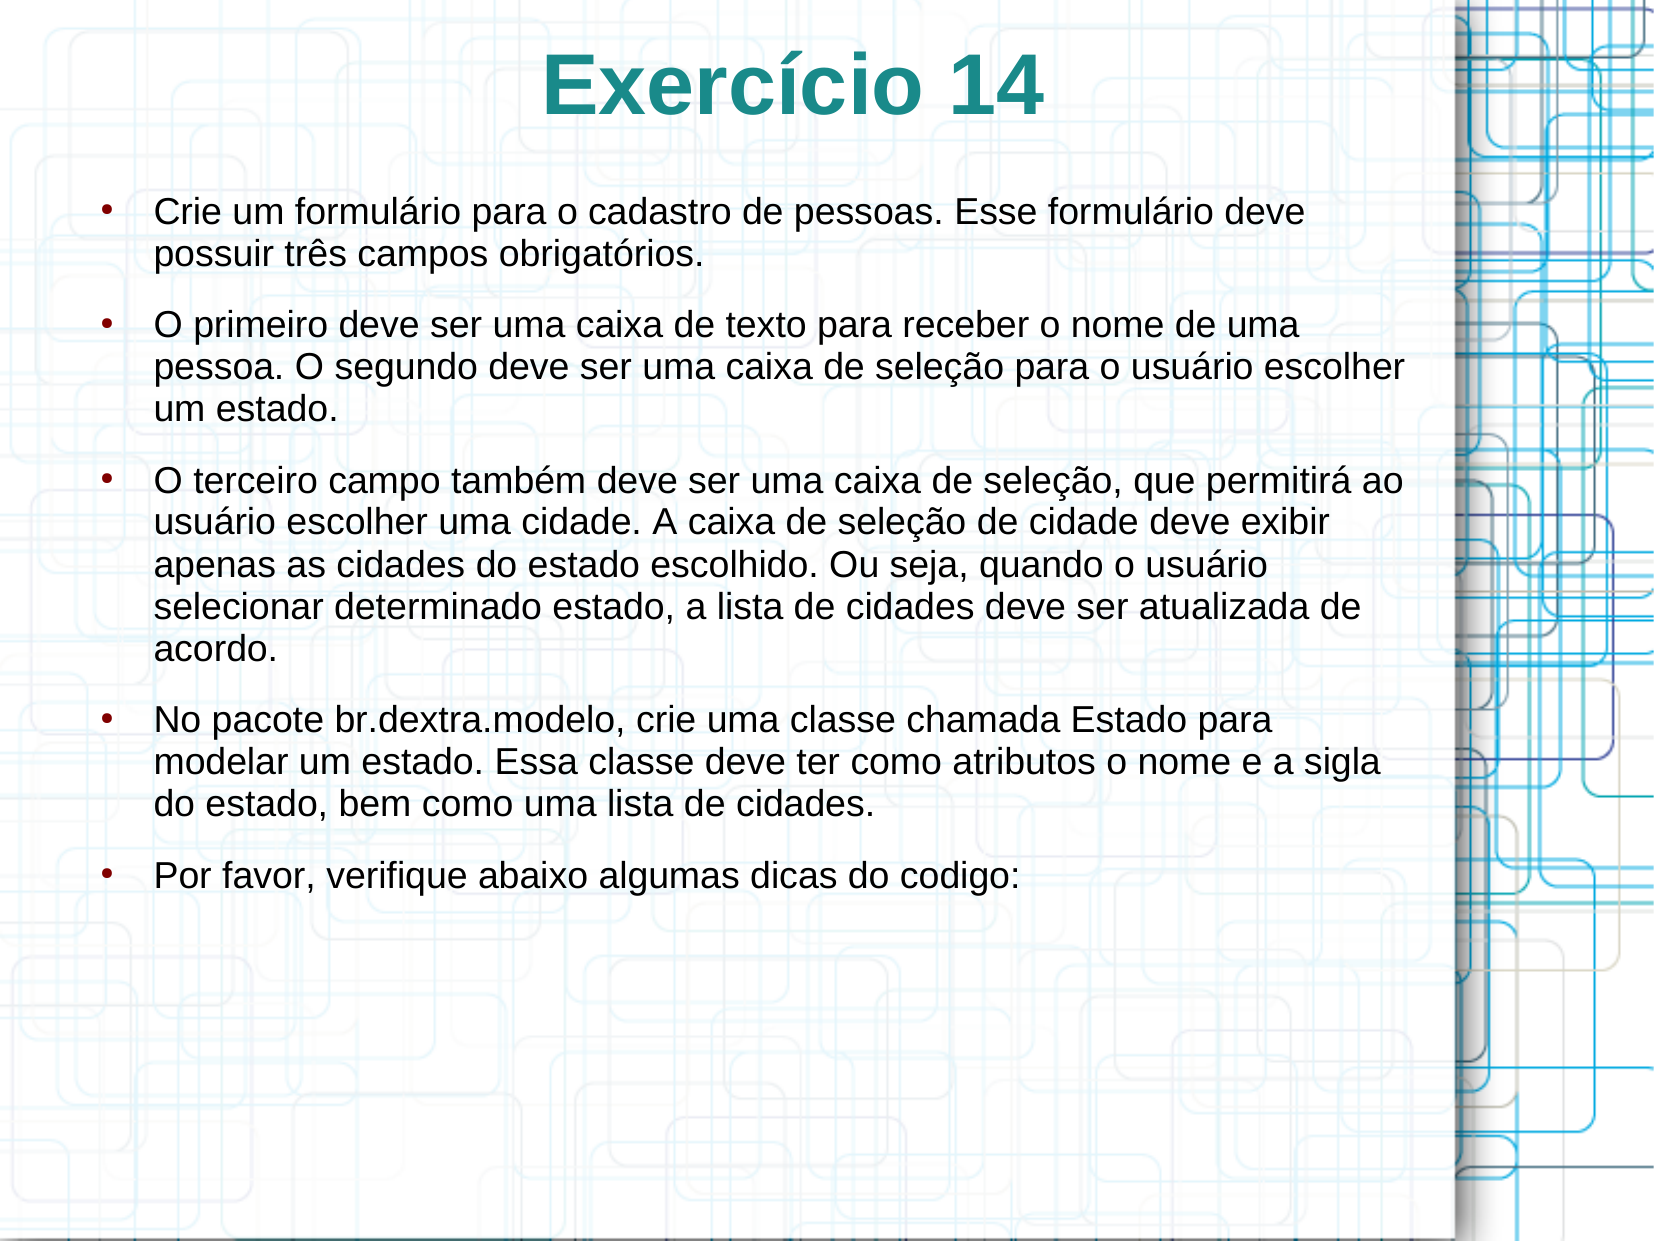

Exercício 14
# Crie um formulário para o cadastro de pessoas. Esse formulário deve possuir três campos obrigatórios.
O primeiro deve ser uma caixa de texto para receber o nome de uma pessoa. O segundo deve ser uma caixa de seleção para o usuário escolher um estado.
O terceiro campo também deve ser uma caixa de seleção, que permitirá ao usuário escolher uma cidade. A caixa de seleção de cidade deve exibir apenas as cidades do estado escolhido. Ou seja, quando o usuário selecionar determinado estado, a lista de cidades deve ser atualizada de acordo.
No pacote br.dextra.modelo, crie uma classe chamada Estado para modelar um estado. Essa classe deve ter como atributos o nome e a sigla do estado, bem como uma lista de cidades.
Por favor, verifique abaixo algumas dicas do codigo: